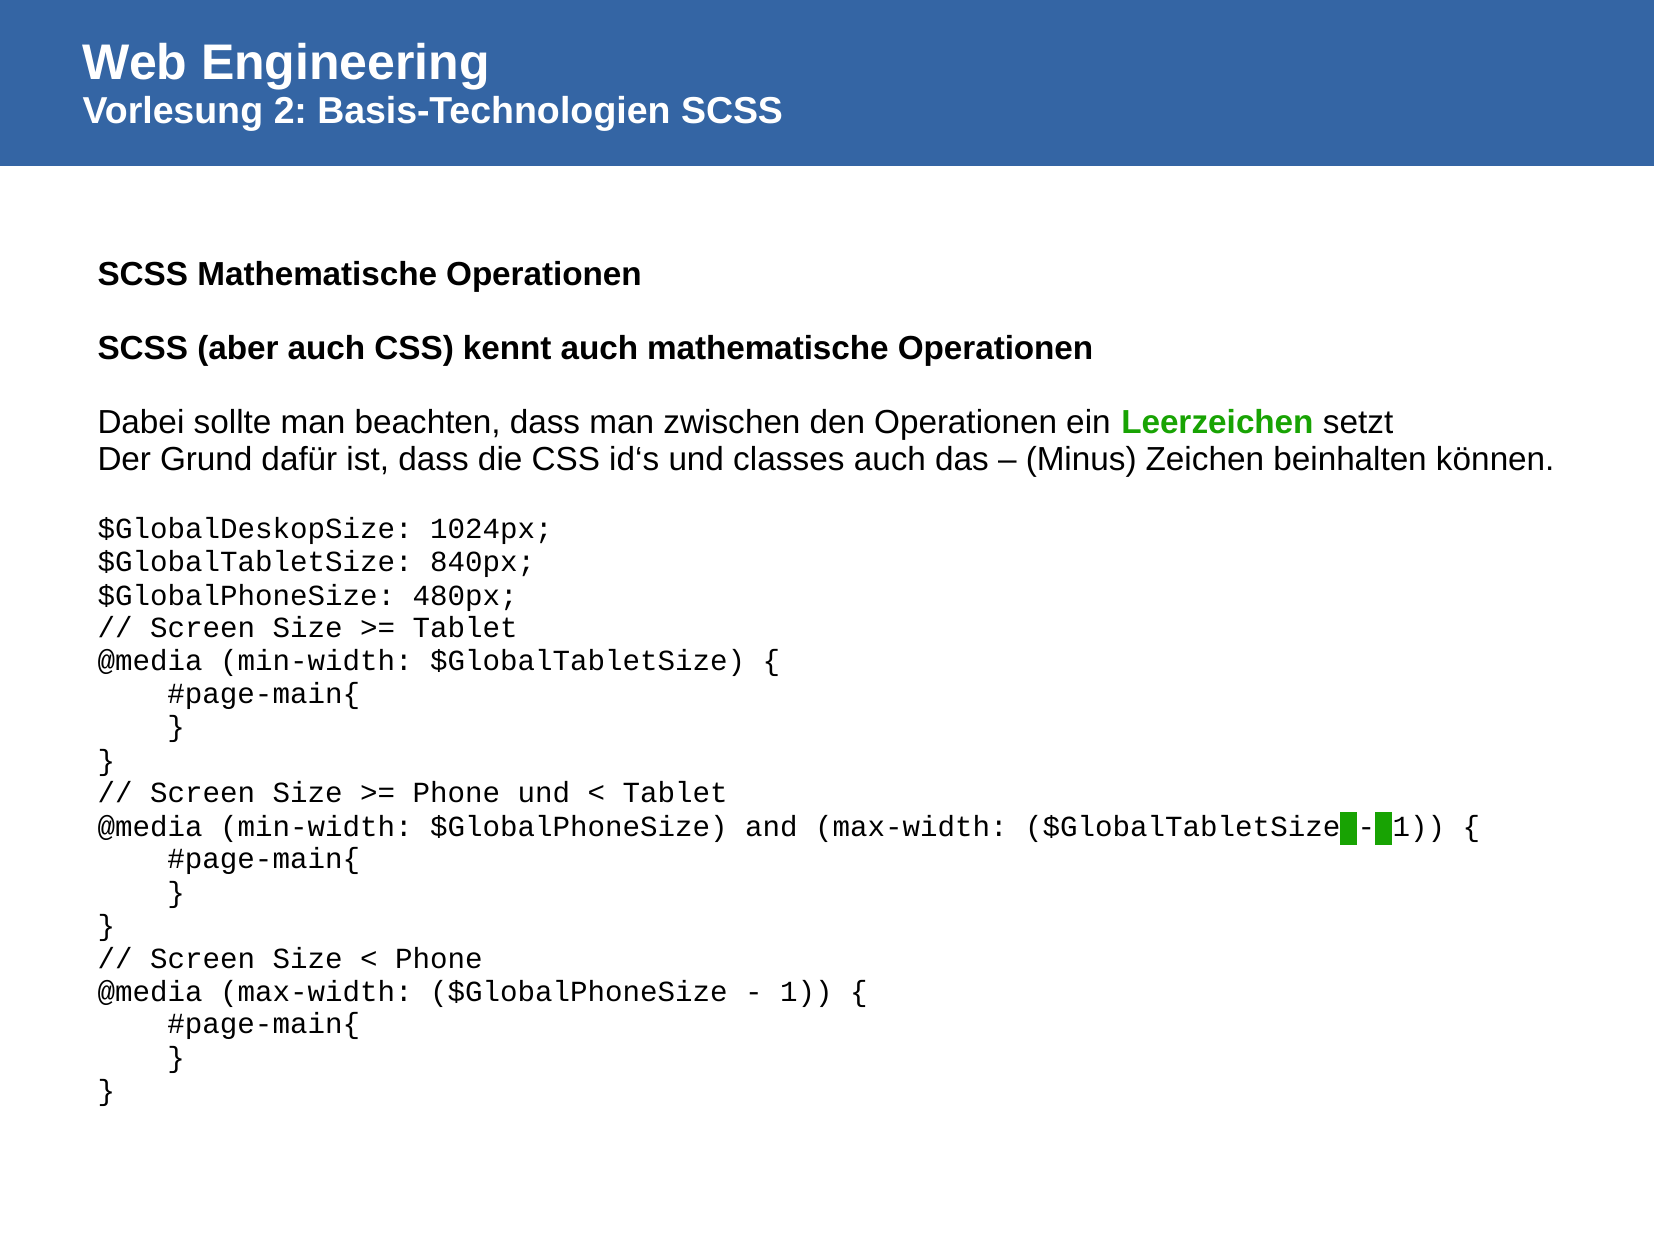

# Web Engineering Vorlesung 2: Basis-Technologien SCSS
SCSS Mathematische Operationen
SCSS (aber auch CSS) kennt auch mathematische Operationen
Dabei sollte man beachten, dass man zwischen den Operationen ein Leerzeichen setzt
Der Grund dafür ist, dass die CSS id‘s und classes auch das – (Minus) Zeichen beinhalten können.
$GlobalDeskopSize: 1024px;
$GlobalTabletSize: 840px;
$GlobalPhoneSize: 480px;
// Screen Size >= Tablet
@media (min-width: $GlobalTabletSize) {
 #page-main{
 }
}
// Screen Size >= Phone und < Tablet
@media (min-width: $GlobalPhoneSize) and (max-width: ($GlobalTabletSize - 1)) {
 #page-main{
 }
}
// Screen Size < Phone
@media (max-width: ($GlobalPhoneSize - 1)) {
 #page-main{
 }
}